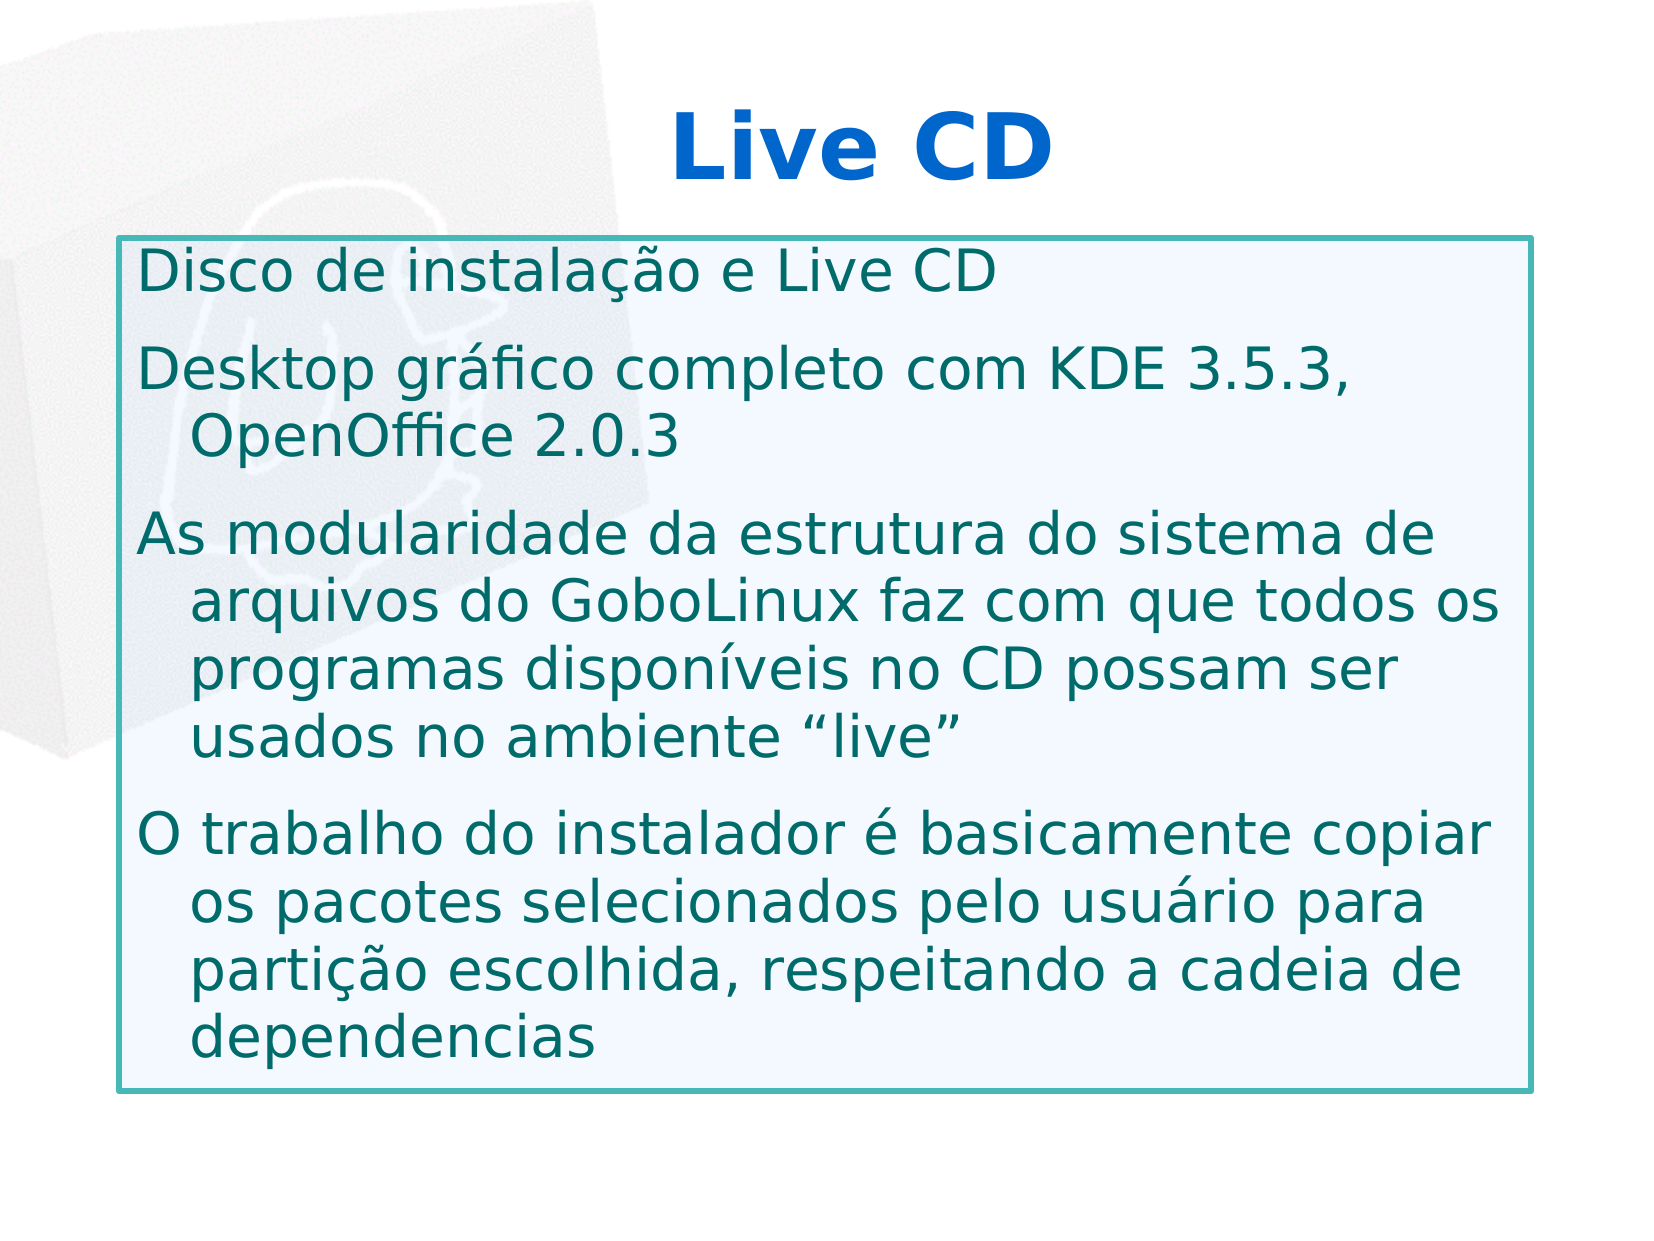

# Live CD
Disco de instalação e Live CD
Desktop gráfico completo com KDE 3.5.3, OpenOffice 2.0.3
As modularidade da estrutura do sistema de arquivos do GoboLinux faz com que todos os programas disponíveis no CD possam ser usados no ambiente “live”
O trabalho do instalador é basicamente copiar os pacotes selecionados pelo usuário para partição escolhida, respeitando a cadeia de dependencias